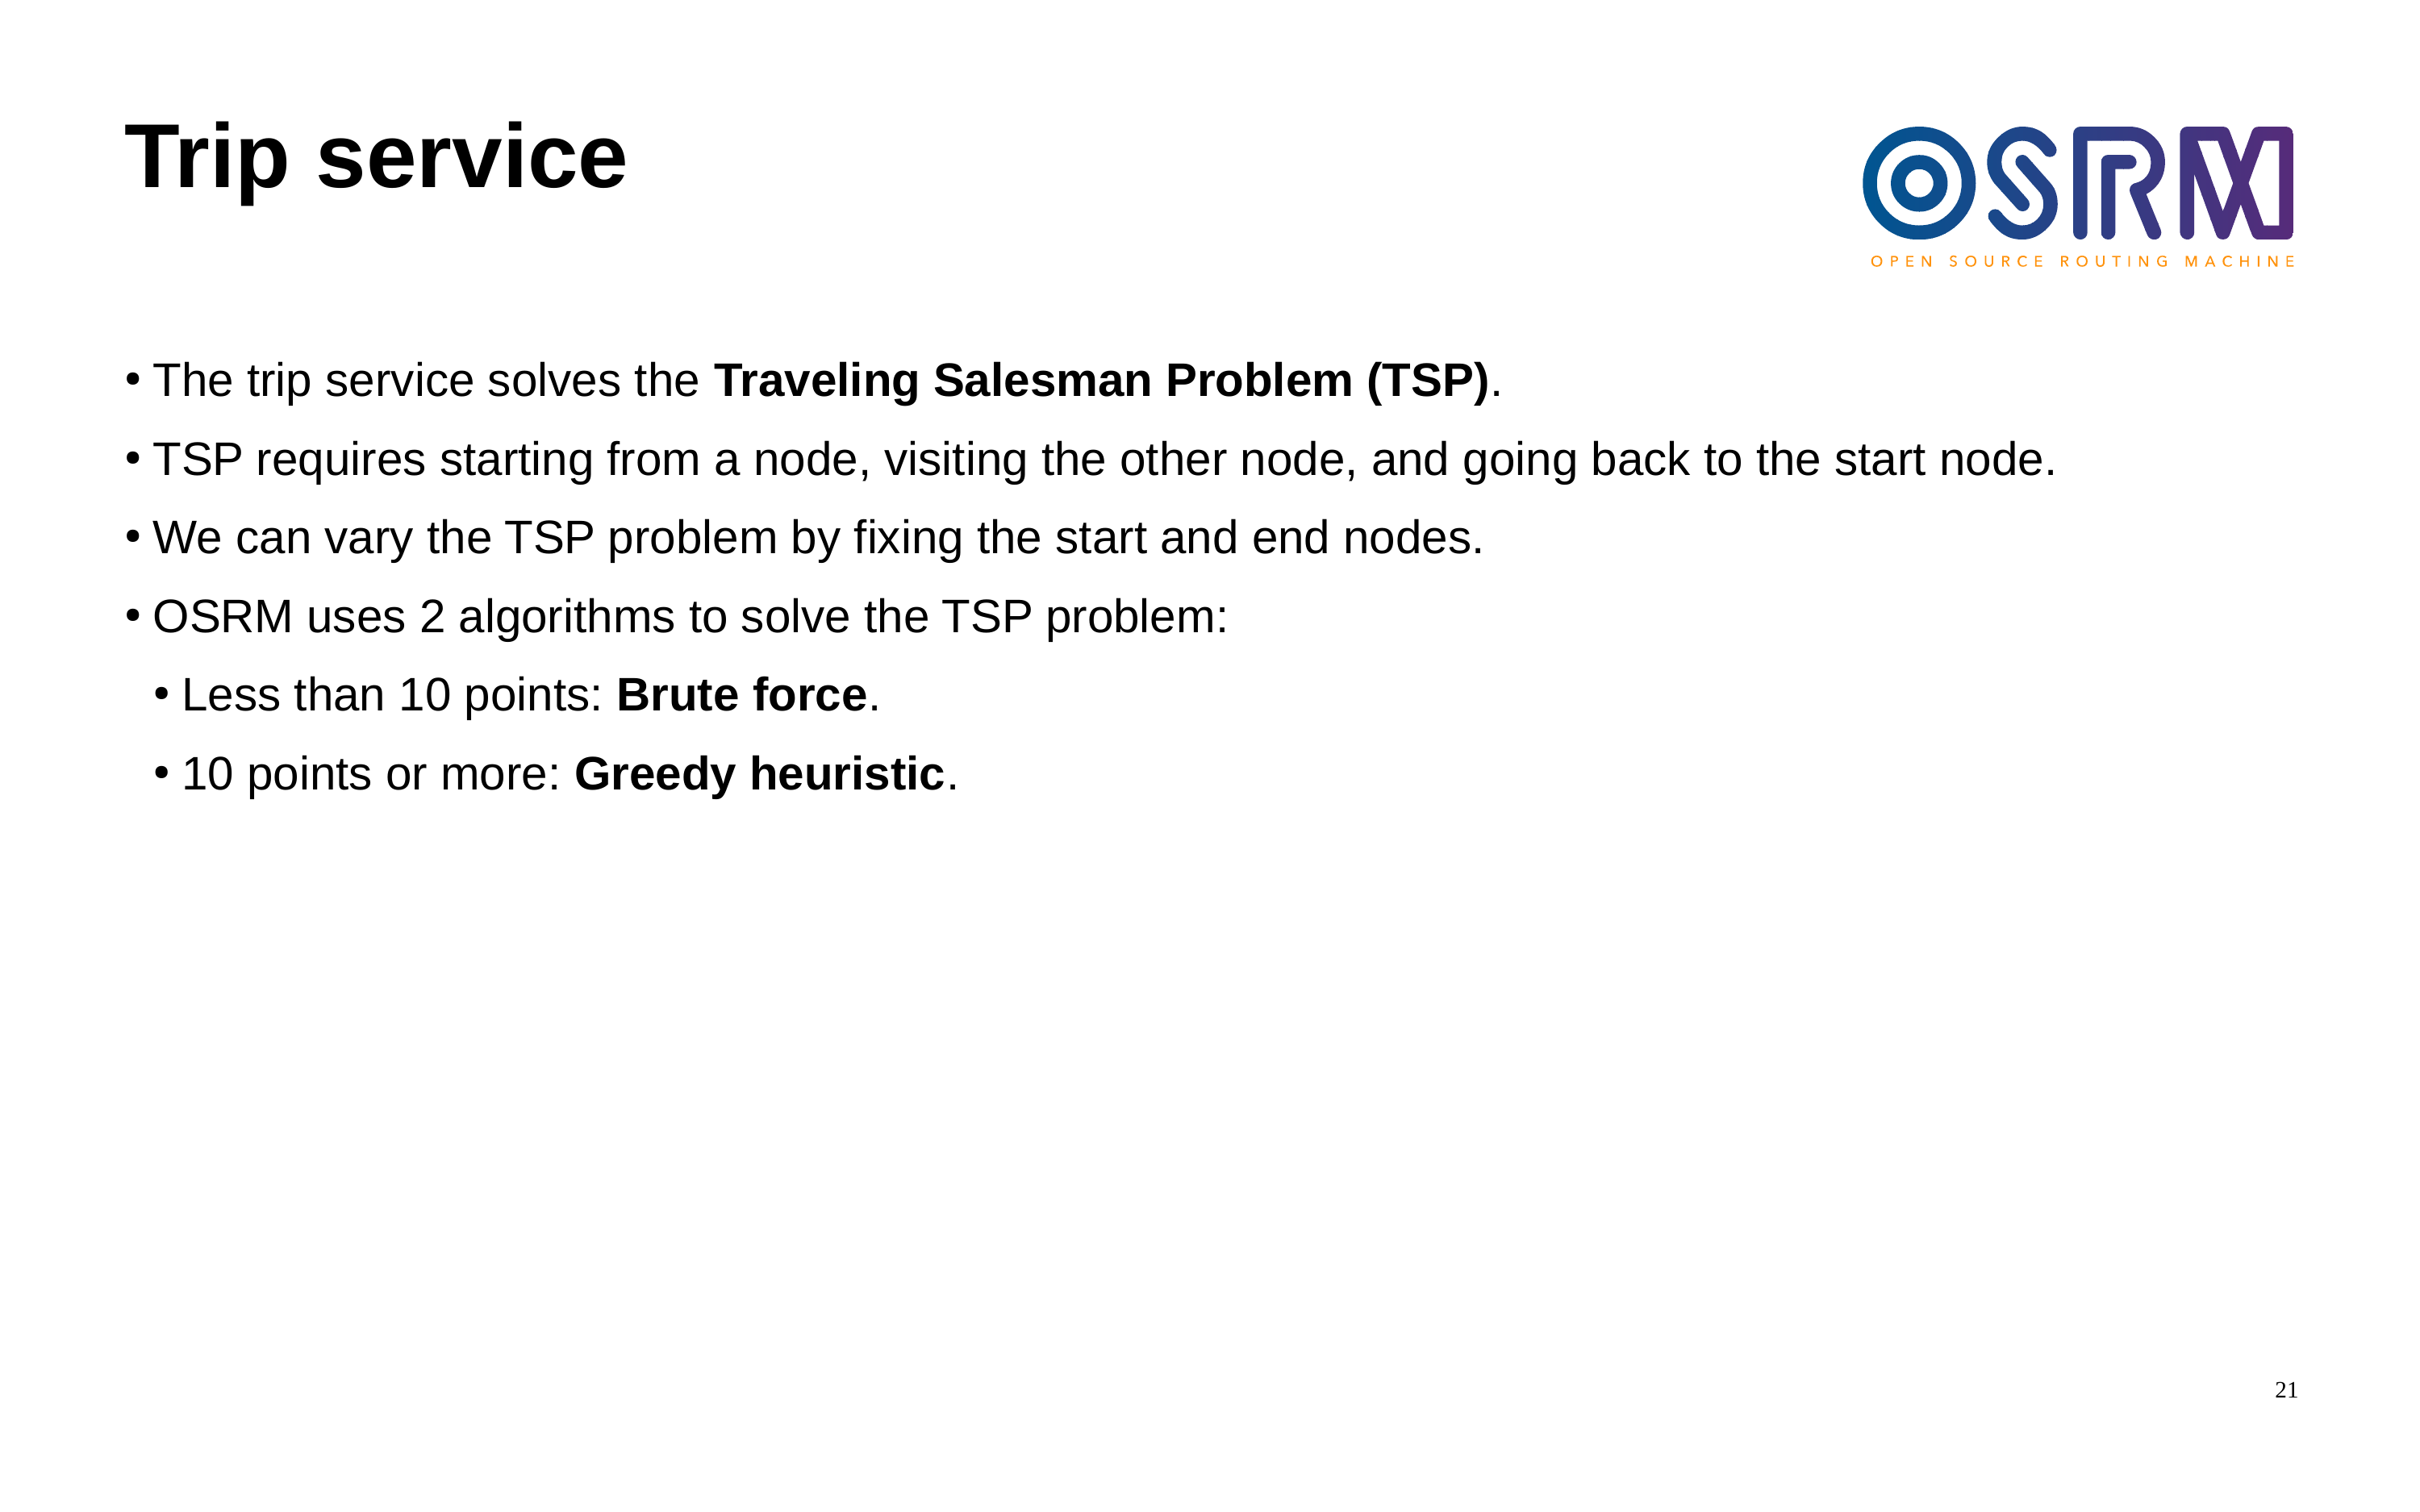

Trip service
The trip service solves the Traveling Salesman Problem (TSP).
TSP requires starting from a node, visiting the other node, and going back to the start node.
We can vary the TSP problem by fixing the start and end nodes.
OSRM uses 2 algorithms to solve the TSP problem:
Less than 10 points: Brute force.
10 points or more: Greedy heuristic.
21